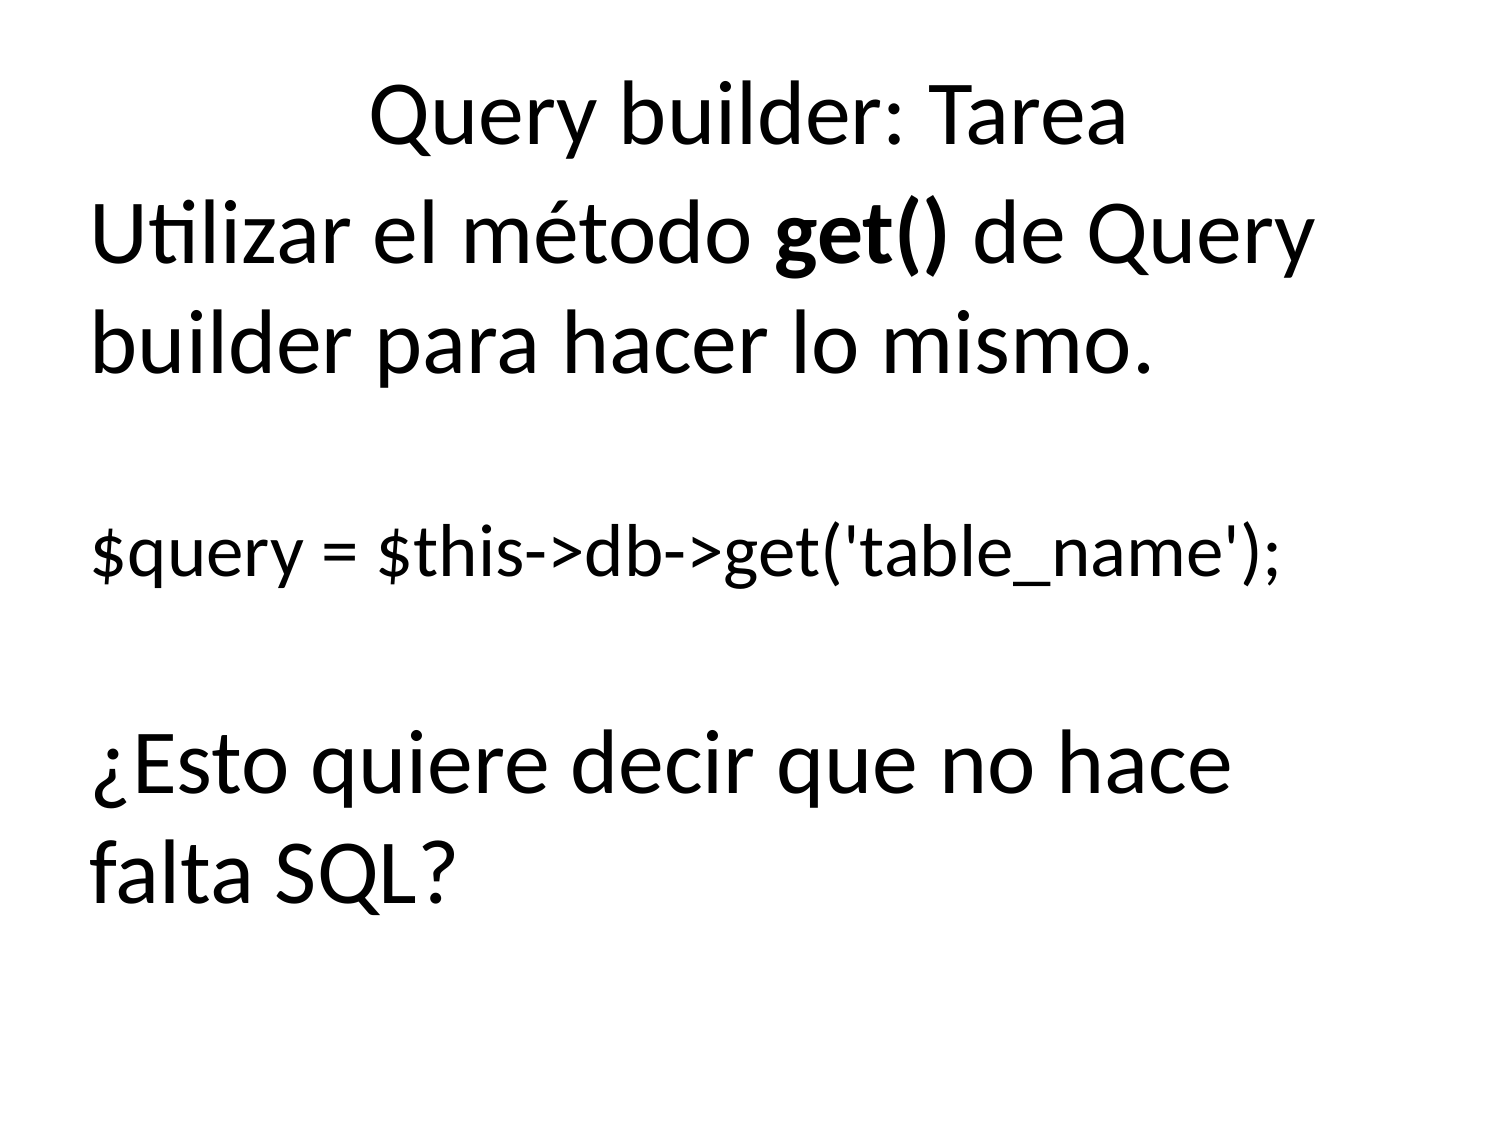

# Query builder: Tarea
Utilizar el método get() de Query builder para hacer lo mismo.
$query = $this->db->get('table_name');
¿Esto quiere decir que no hace falta SQL?